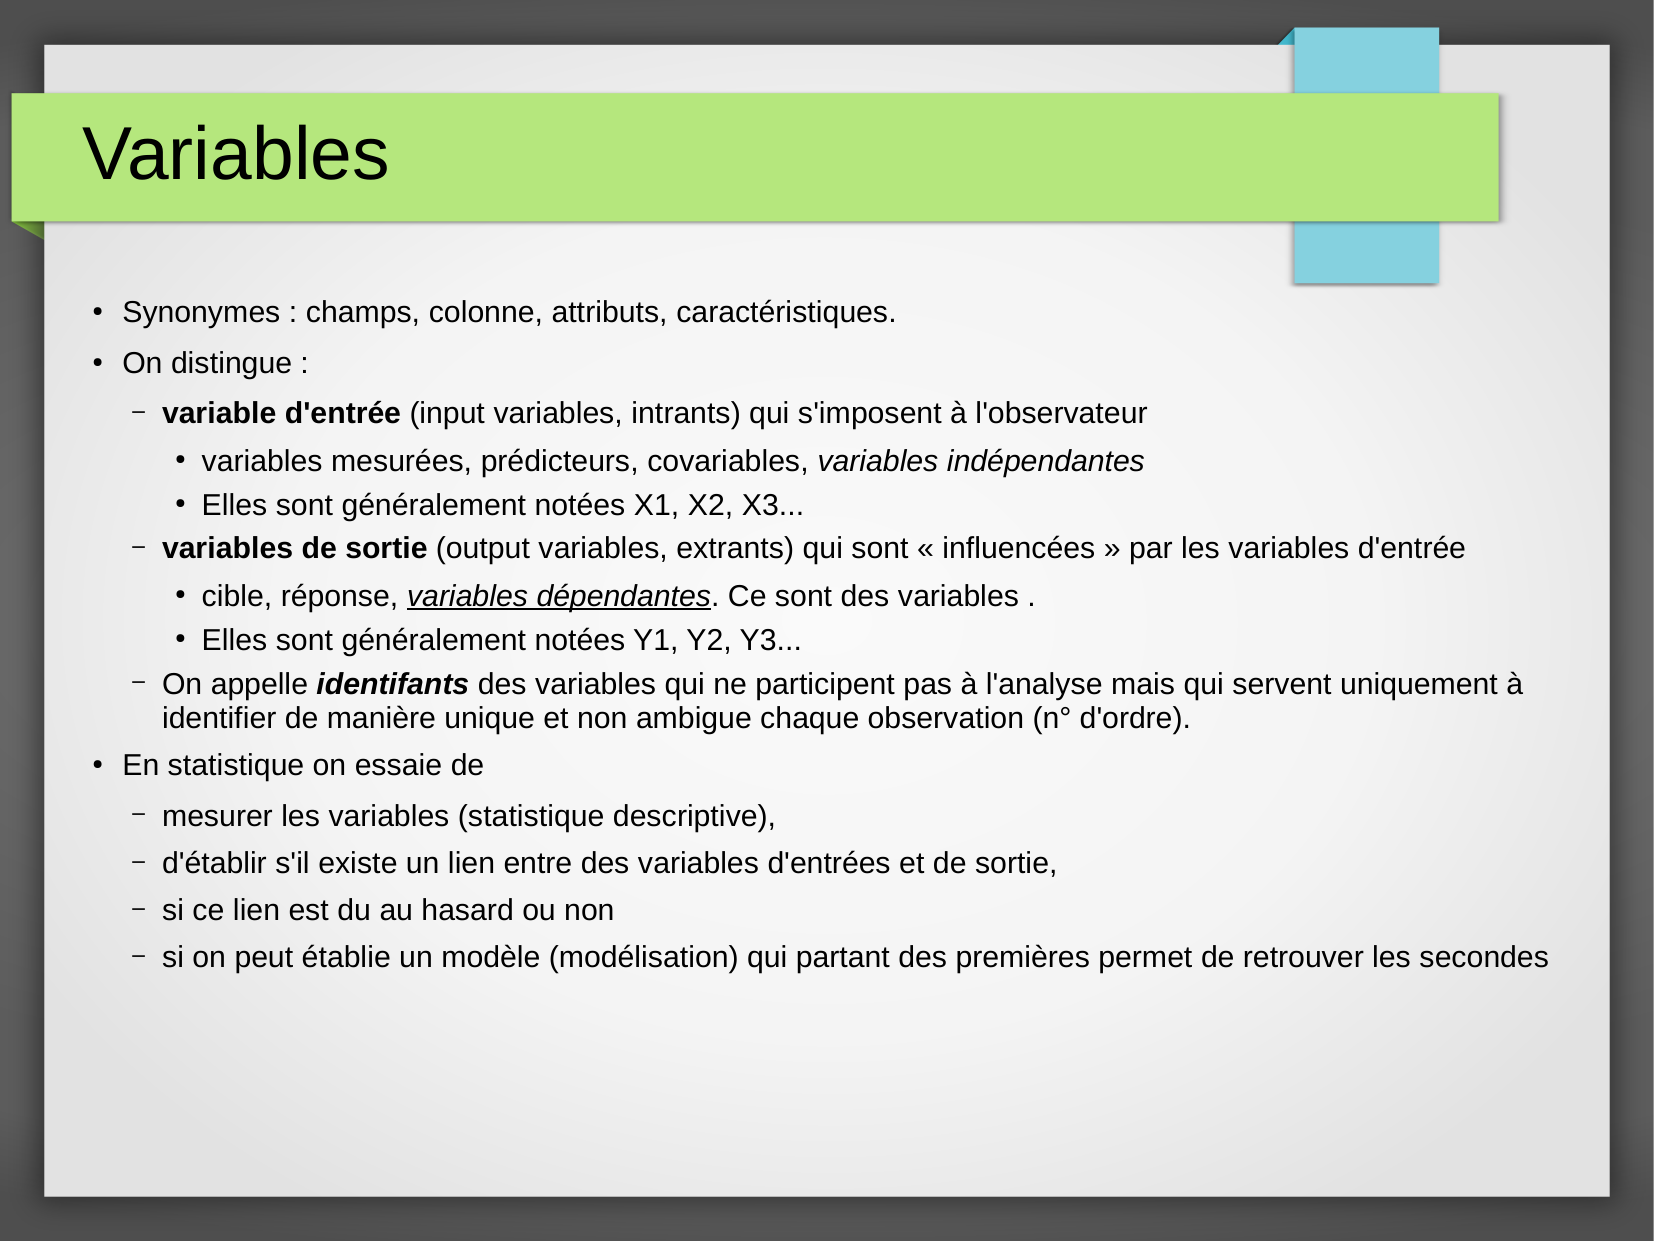

# Variables
Synonymes : champs, colonne, attributs, caractéristiques.
On distingue :
variable d'entrée (input variables, intrants) qui s'imposent à l'observateur
variables mesurées, prédicteurs, covariables, variables indépendantes
Elles sont généralement notées X1, X2, X3...
variables de sortie (output variables, extrants) qui sont « influencées » par les variables d'entrée
cible, réponse, variables dépendantes. Ce sont des variables .
Elles sont généralement notées Y1, Y2, Y3...
On appelle identifants des variables qui ne participent pas à l'analyse mais qui servent uniquement à identifier de manière unique et non ambigue chaque observation (n° d'ordre).
En statistique on essaie de
mesurer les variables (statistique descriptive),
d'établir s'il existe un lien entre des variables d'entrées et de sortie,
si ce lien est du au hasard ou non
si on peut établie un modèle (modélisation) qui partant des premières permet de retrouver les secondes